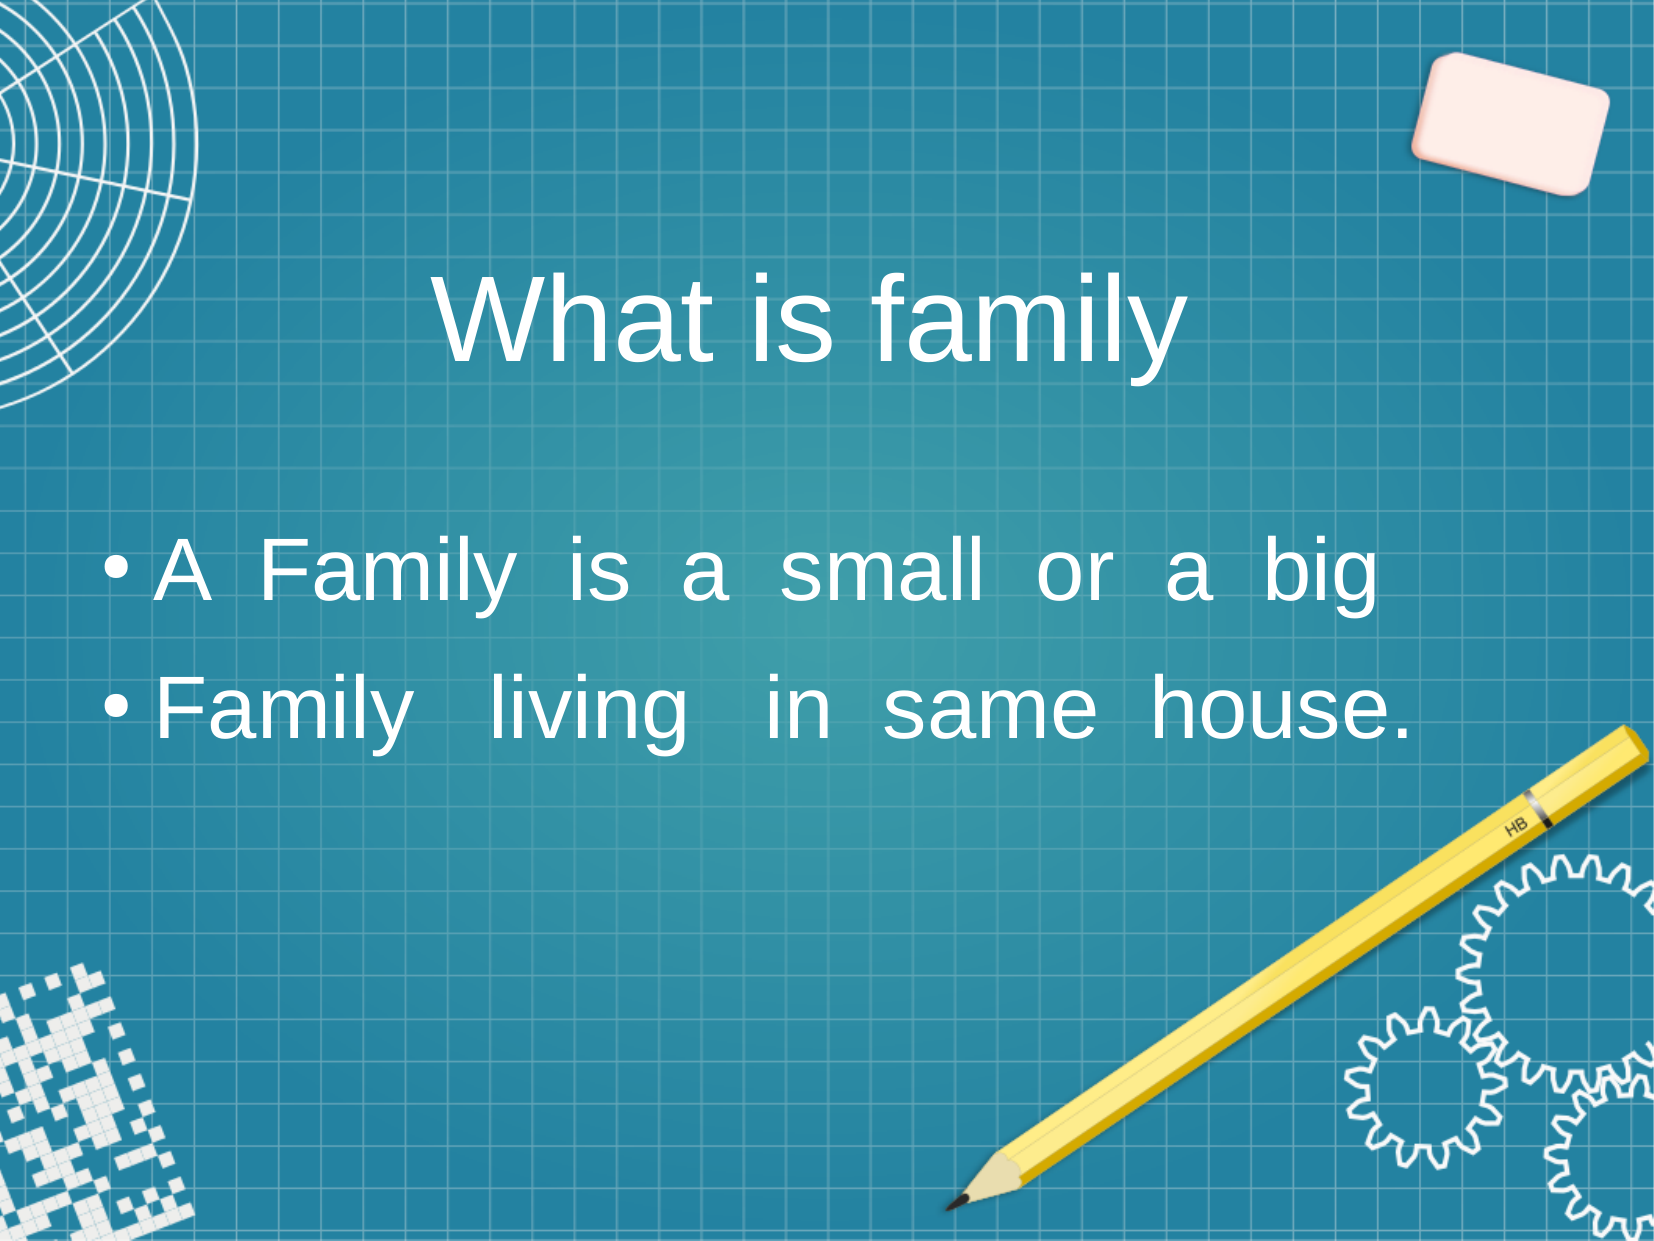

# What is family
A Family is a small or a big
Family living in same house.